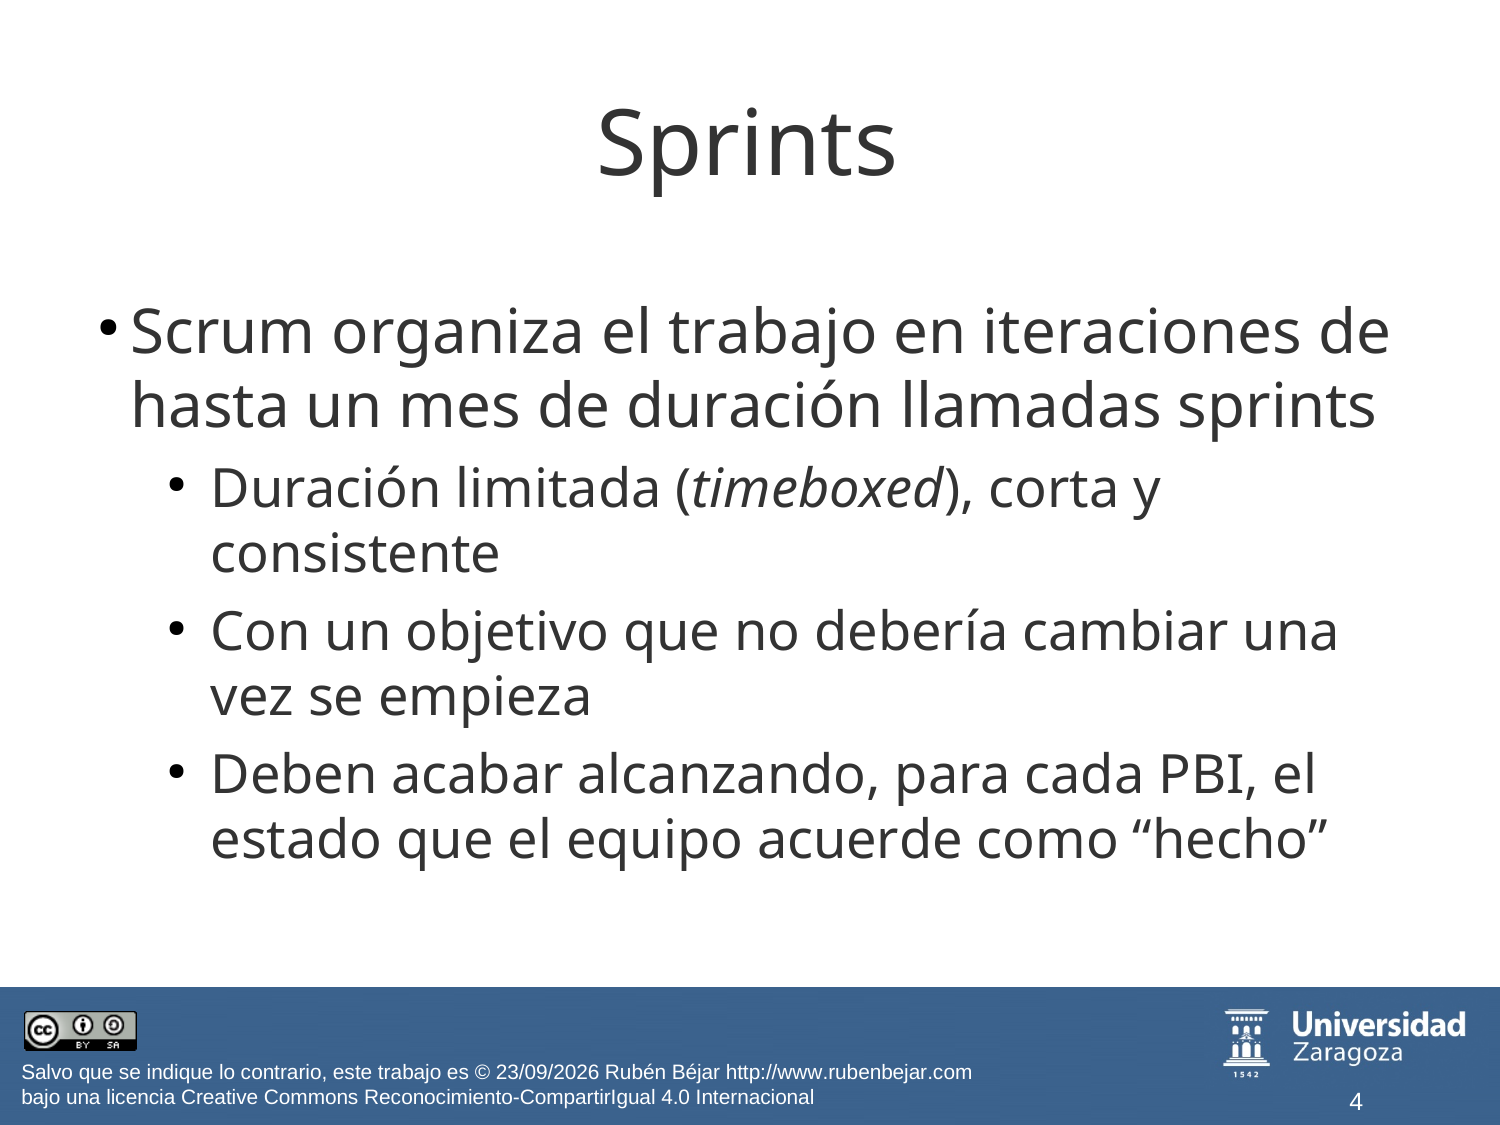

# Sprints
Scrum organiza el trabajo en iteraciones de hasta un mes de duración llamadas sprints
Duración limitada (timeboxed), corta y consistente
Con un objetivo que no debería cambiar una vez se empieza
Deben acabar alcanzando, para cada PBI, el estado que el equipo acuerde como “hecho”